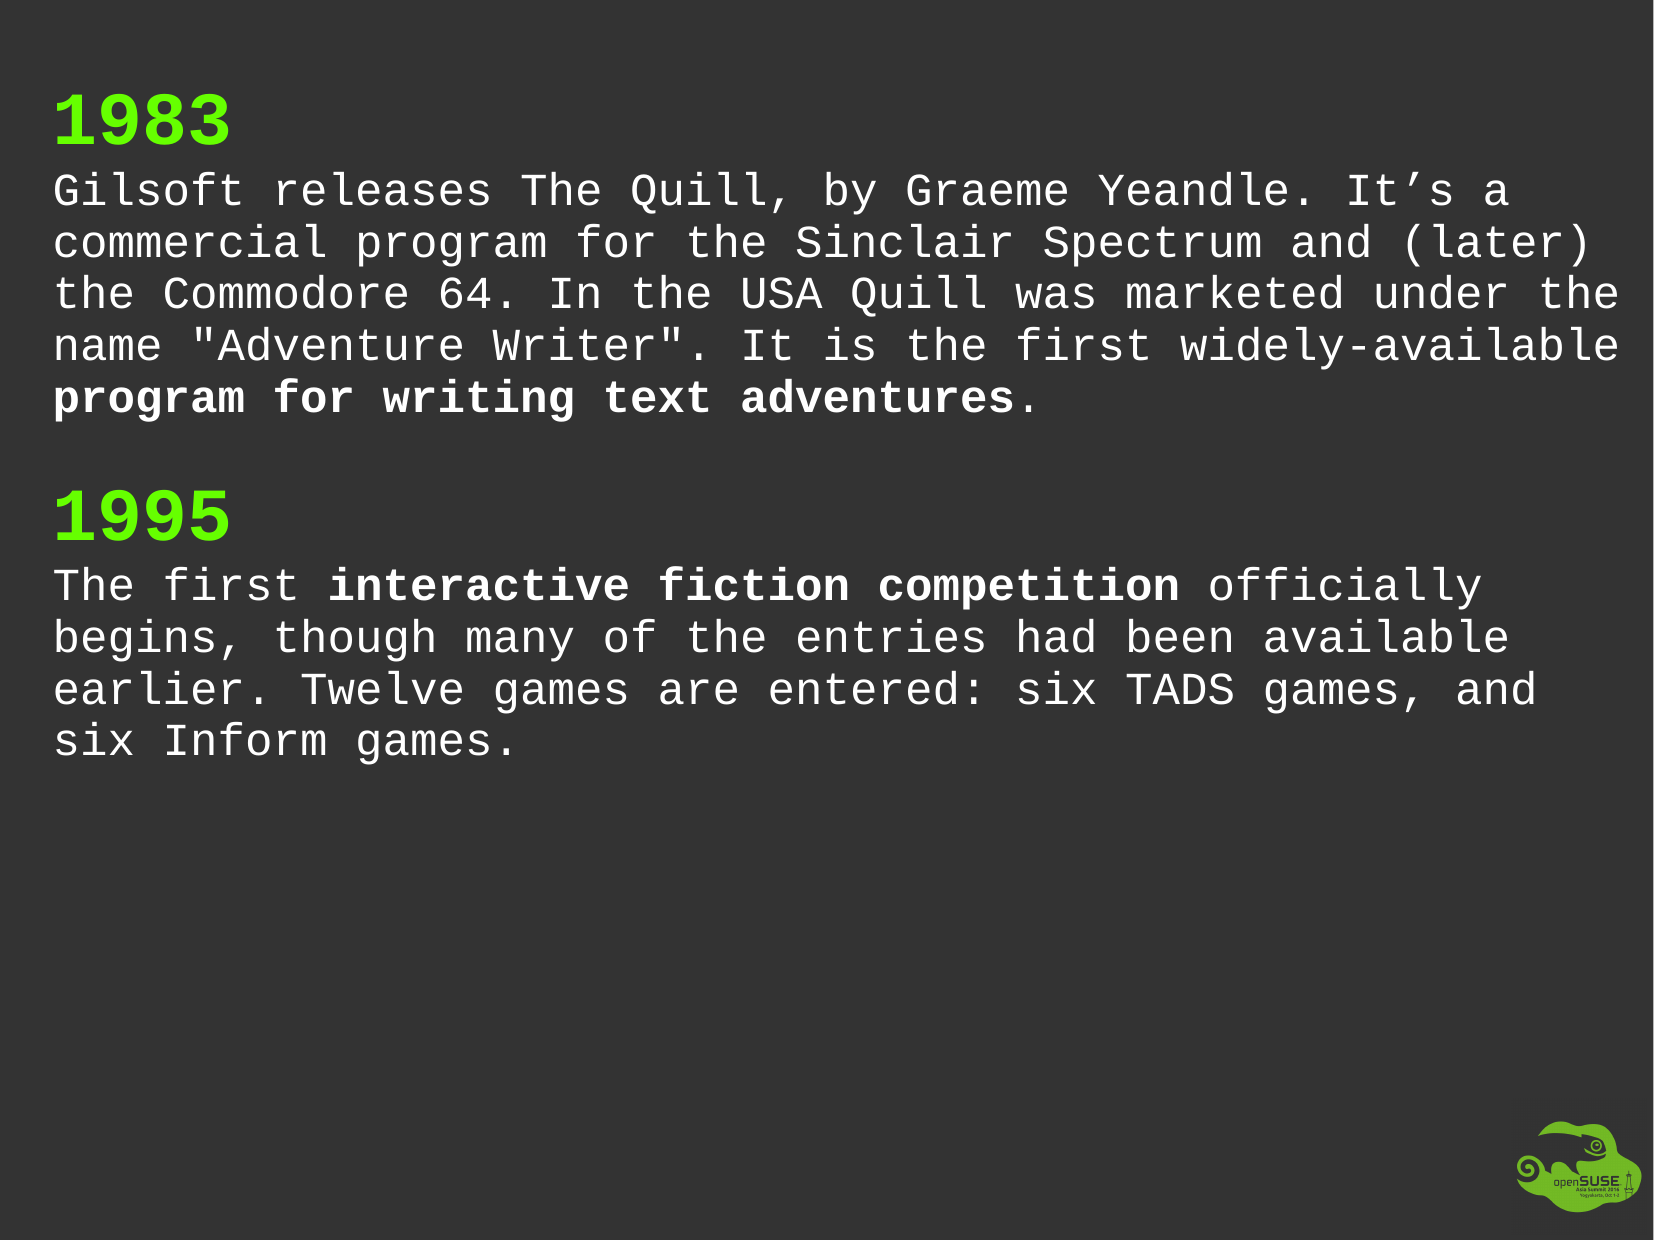

1983
Gilsoft releases The Quill, by Graeme Yeandle. It’s a
commercial program for the Sinclair Spectrum and (later)
the Commodore 64. In the USA Quill was marketed under the
name "Adventure Writer". It is the first widely-available
program for writing text adventures.
1995
The first interactive fiction competition officially
begins, though many of the entries had been available
earlier. Twelve games are entered: six TADS games, and
six Inform games.